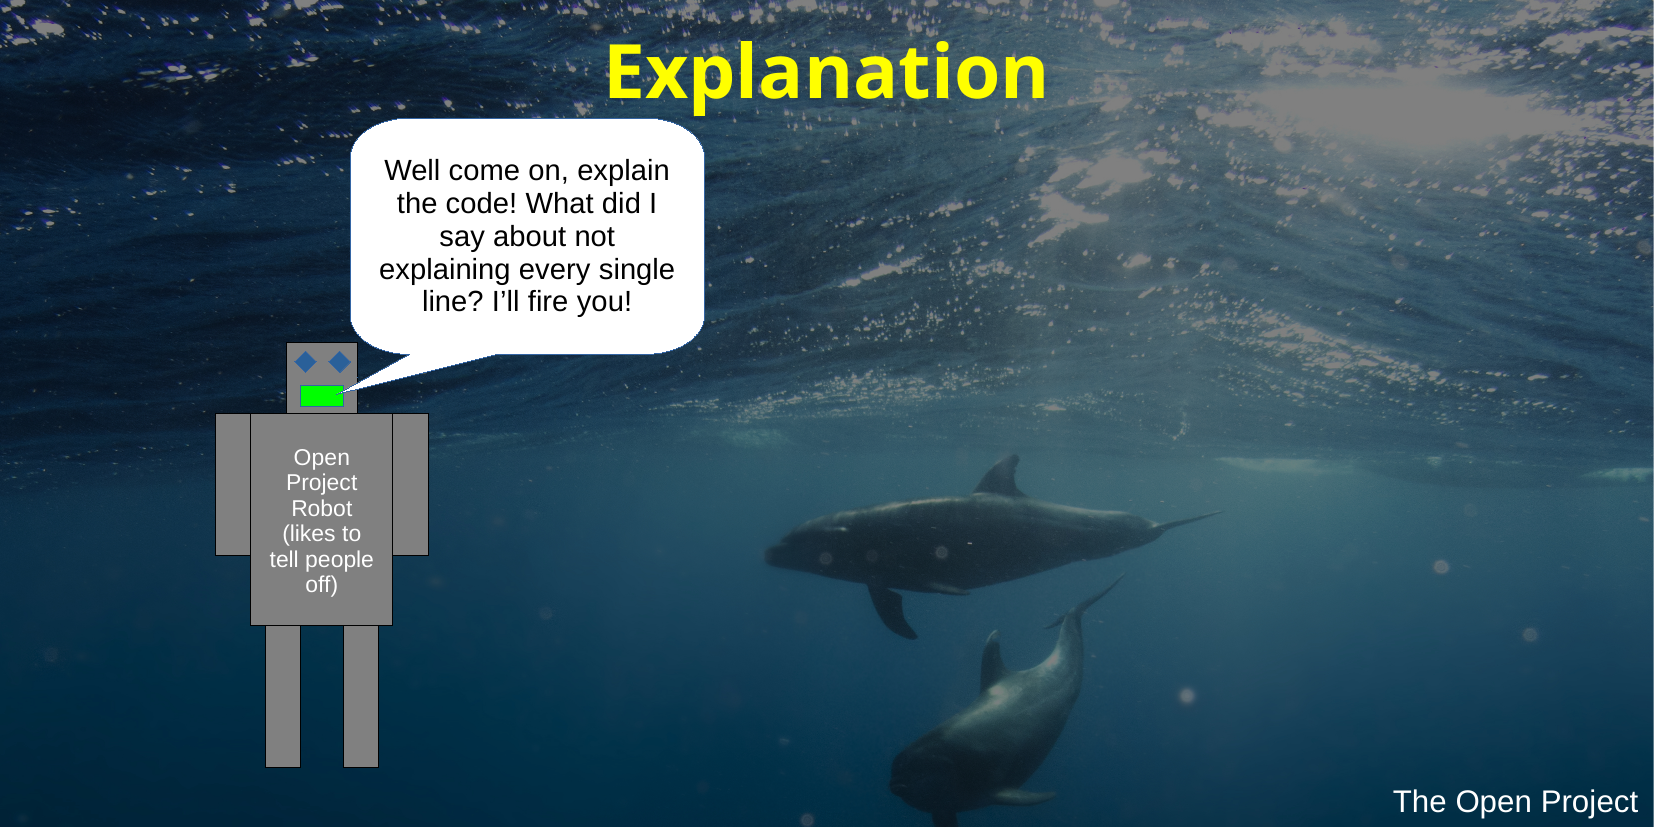

# Explanation
Well come on, explain the code! What did I say about not explaining every single line? I’ll fire you!
Open
Project
Robot
(likes to tell people off)
The Open Project